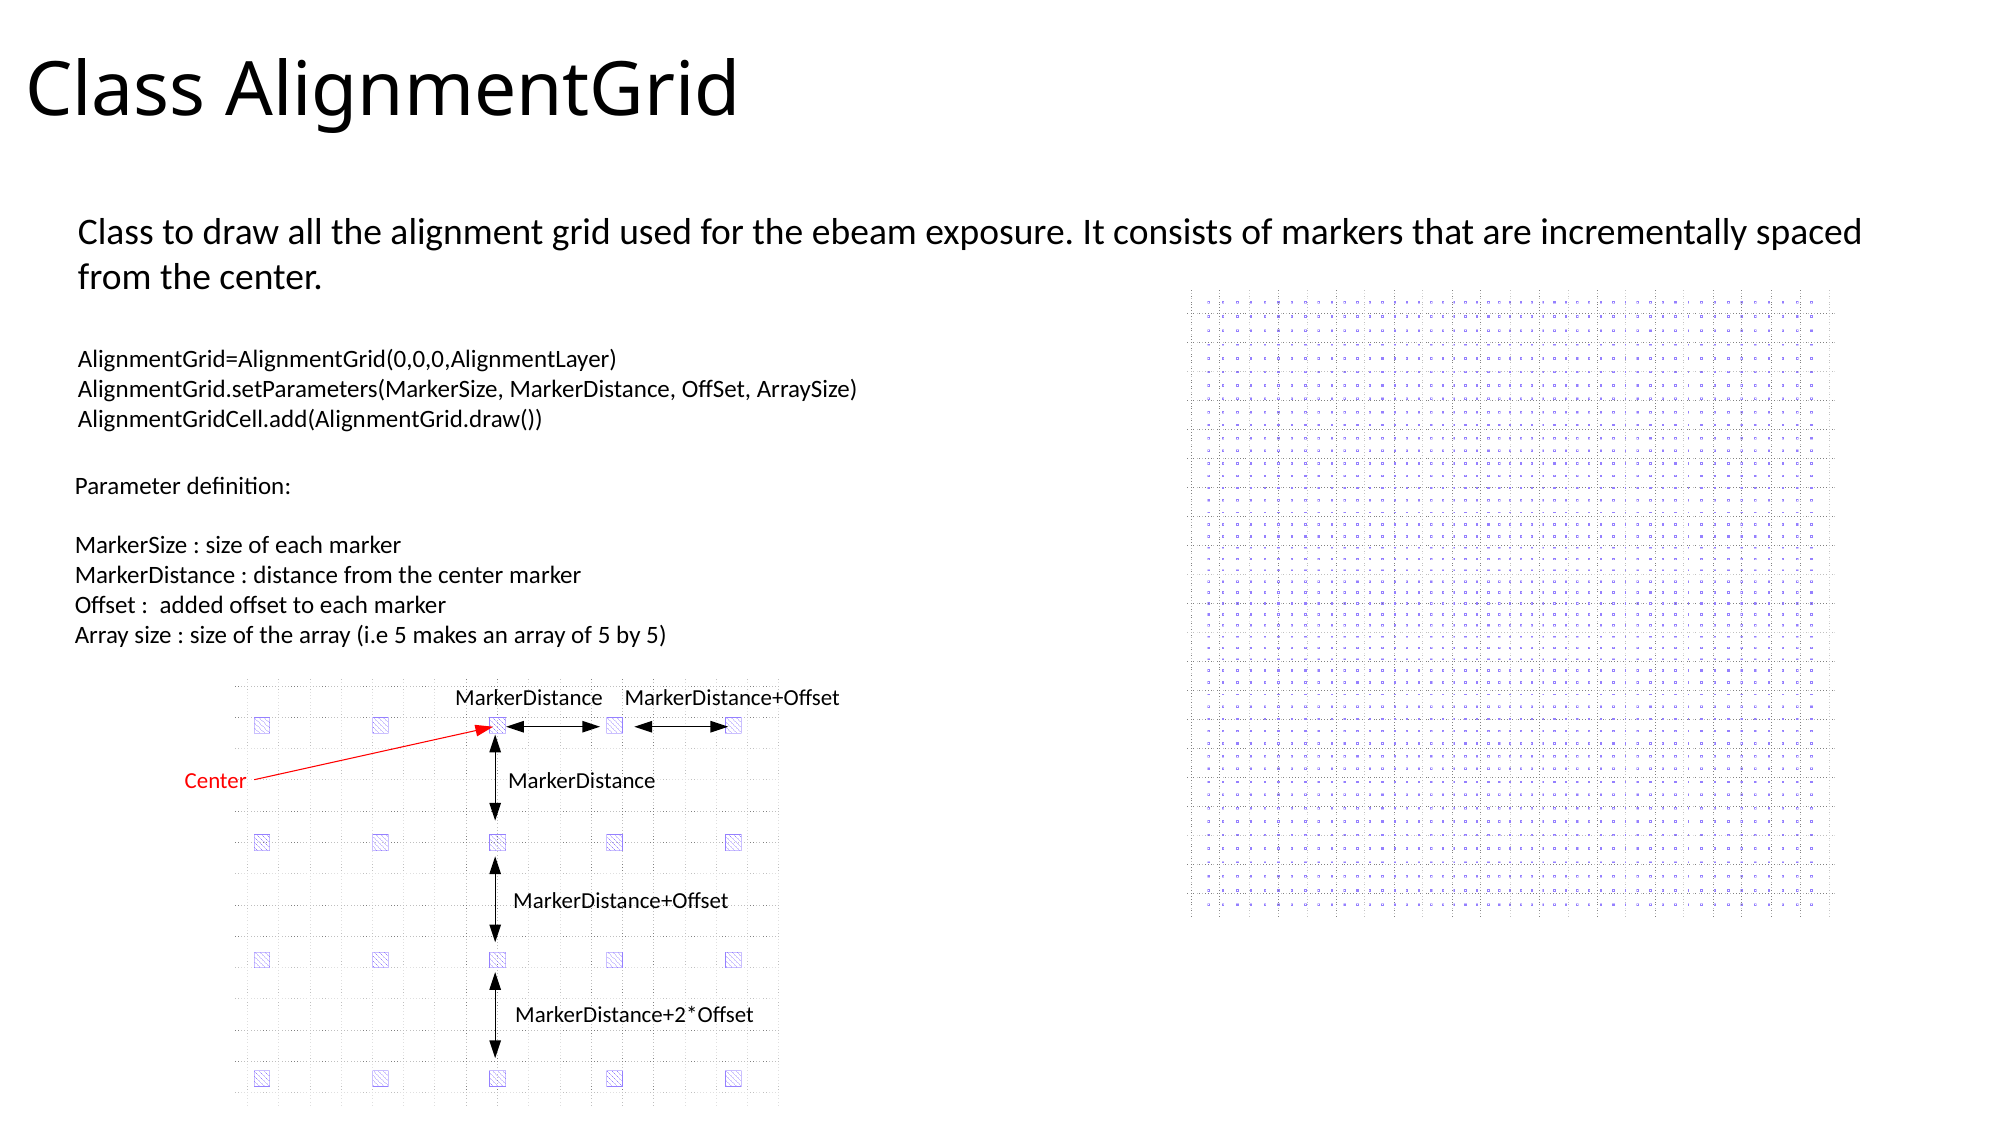

# Class AlignmentGrid
Class to draw all the alignment grid used for the ebeam exposure. It consists of markers that are incrementally spaced from the center.
AlignmentGrid=AlignmentGrid(0,0,0,AlignmentLayer)
AlignmentGrid.setParameters(MarkerSize, MarkerDistance, OffSet, ArraySize)
AlignmentGridCell.add(AlignmentGrid.draw())
Parameter definition:
MarkerSize : size of each marker
MarkerDistance : distance from the center marker
Offset : added offset to each marker
Array size : size of the array (i.e 5 makes an array of 5 by 5)
MarkerDistance
MarkerDistance+Offset
Center
MarkerDistance
MarkerDistance+Offset
MarkerDistance+2*Offset